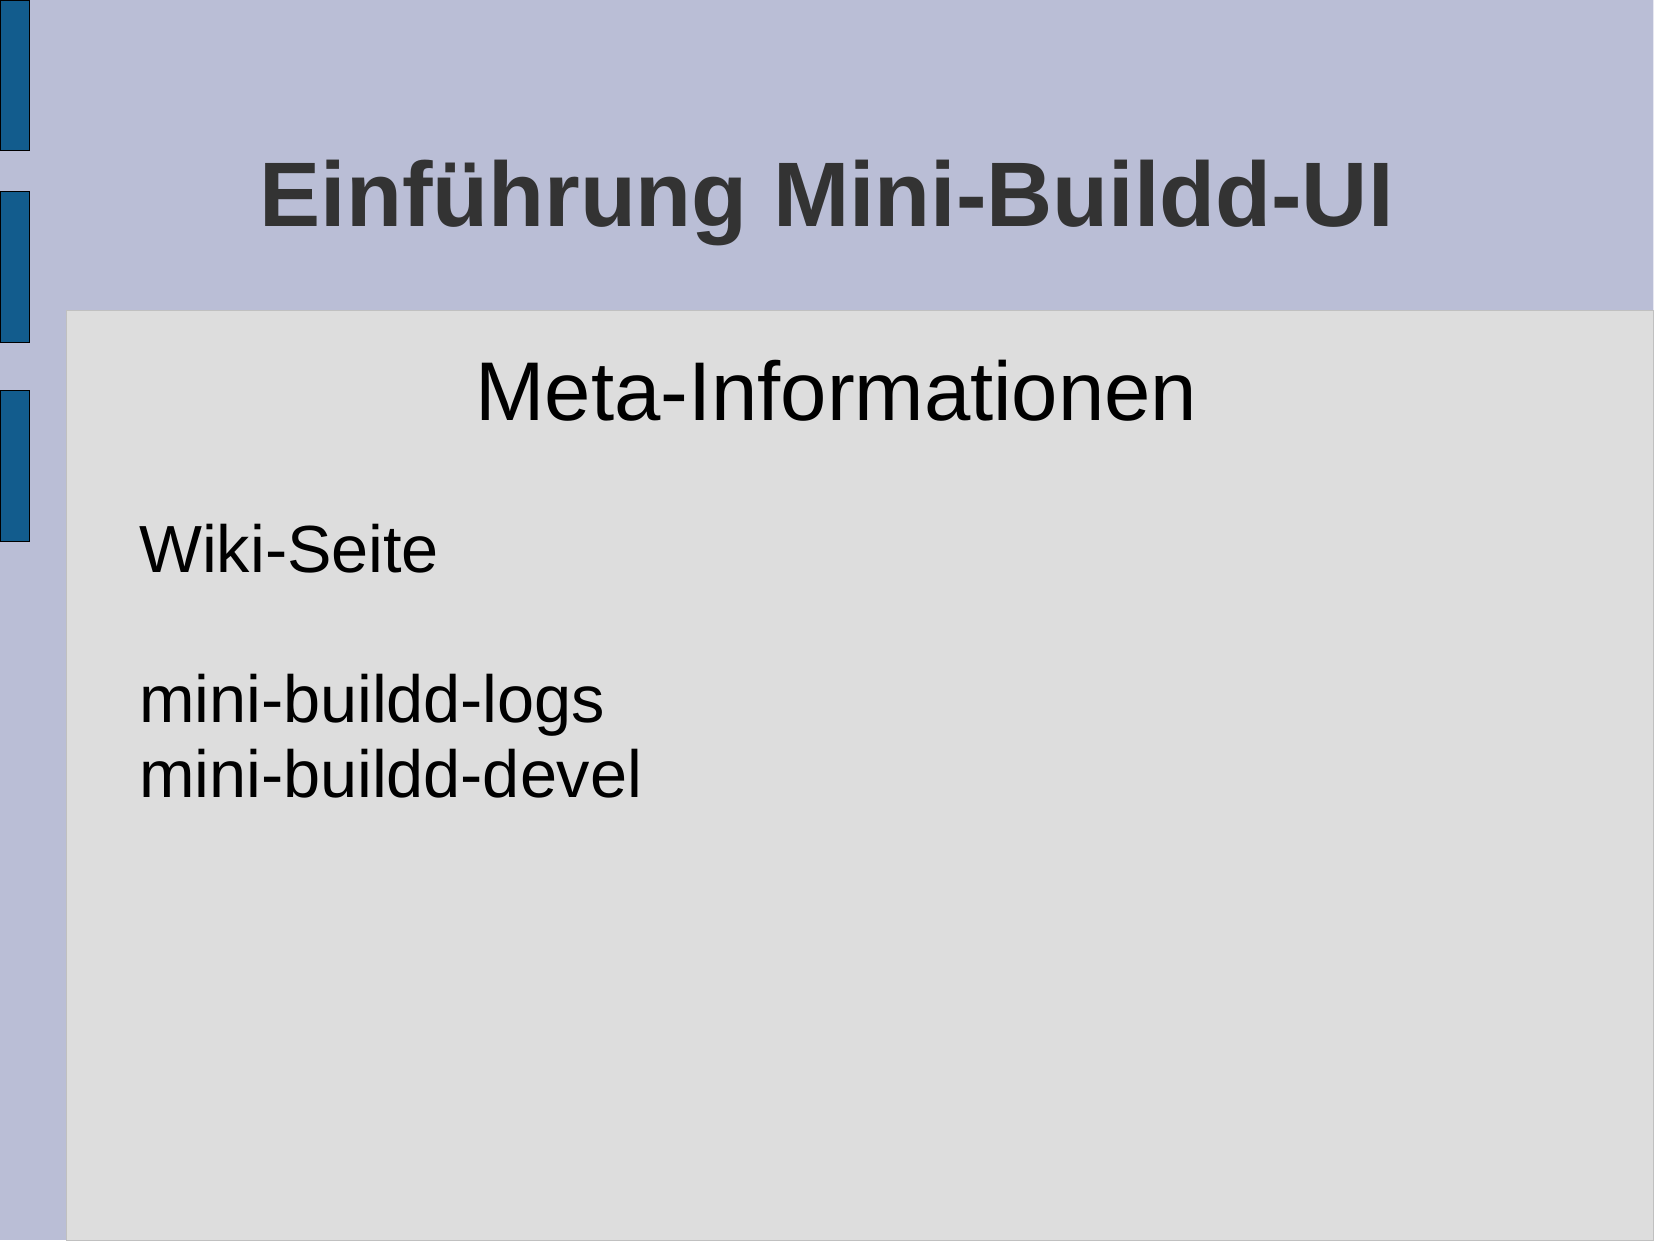

# Einführung Mini-Buildd-UI
Meta-Informationen
Wiki-Seite
mini-buildd-logs
mini-buildd-devel